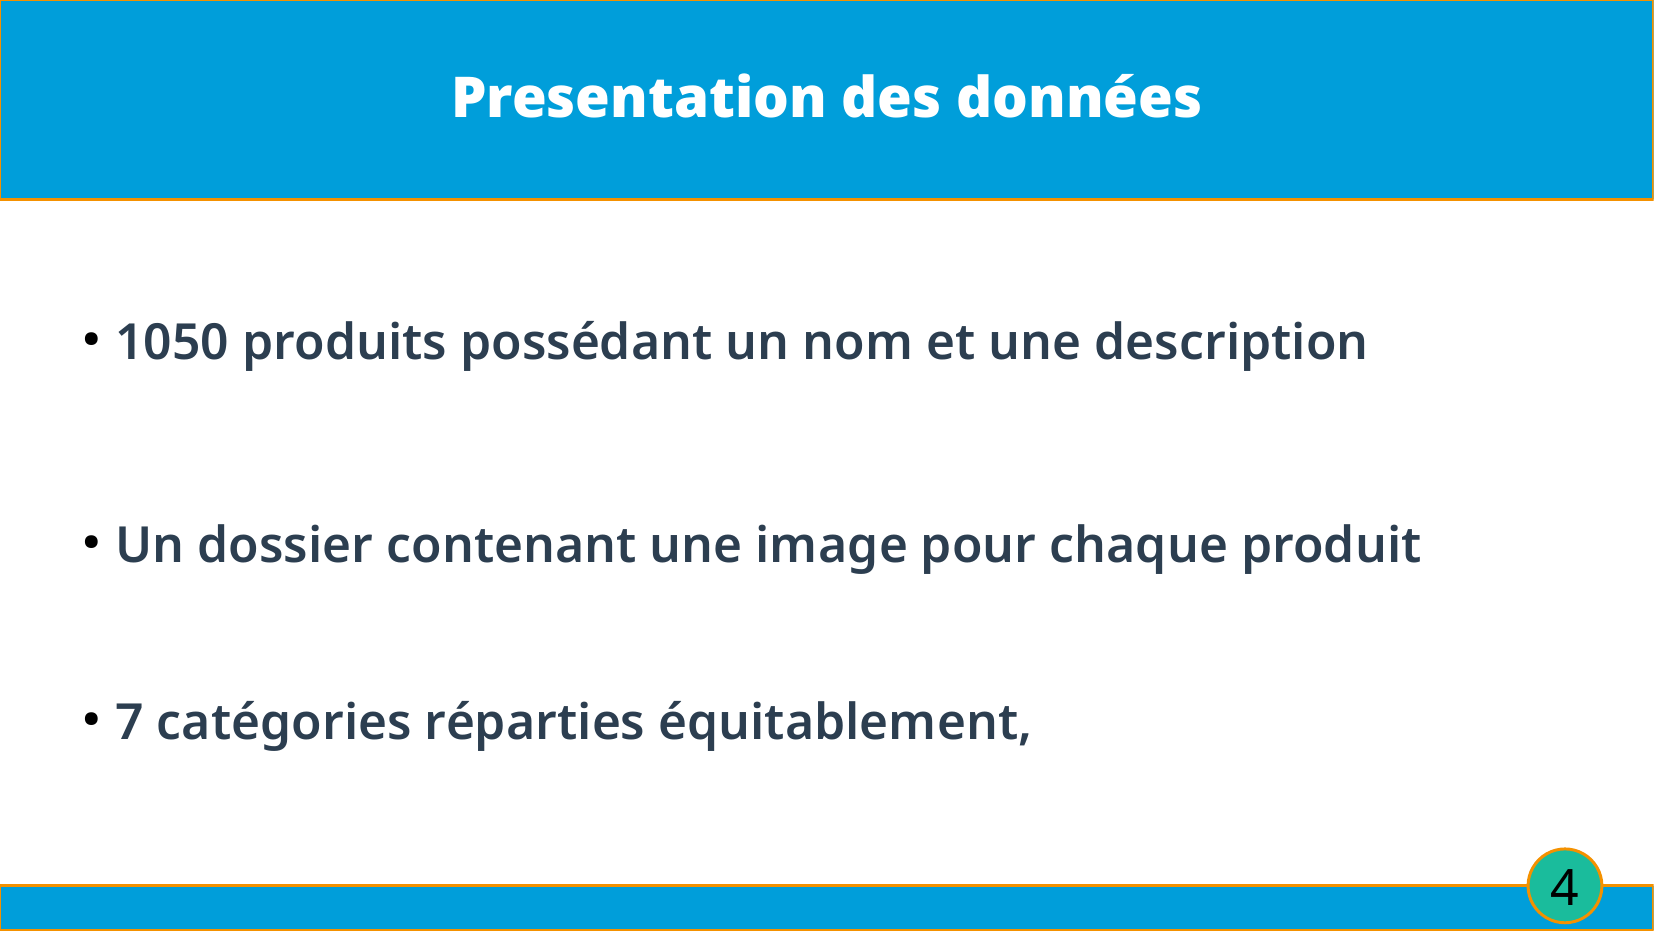

# Presentation des données
1050 produits possédant un nom et une description
Un dossier contenant une image pour chaque produit
7 catégories réparties équitablement,